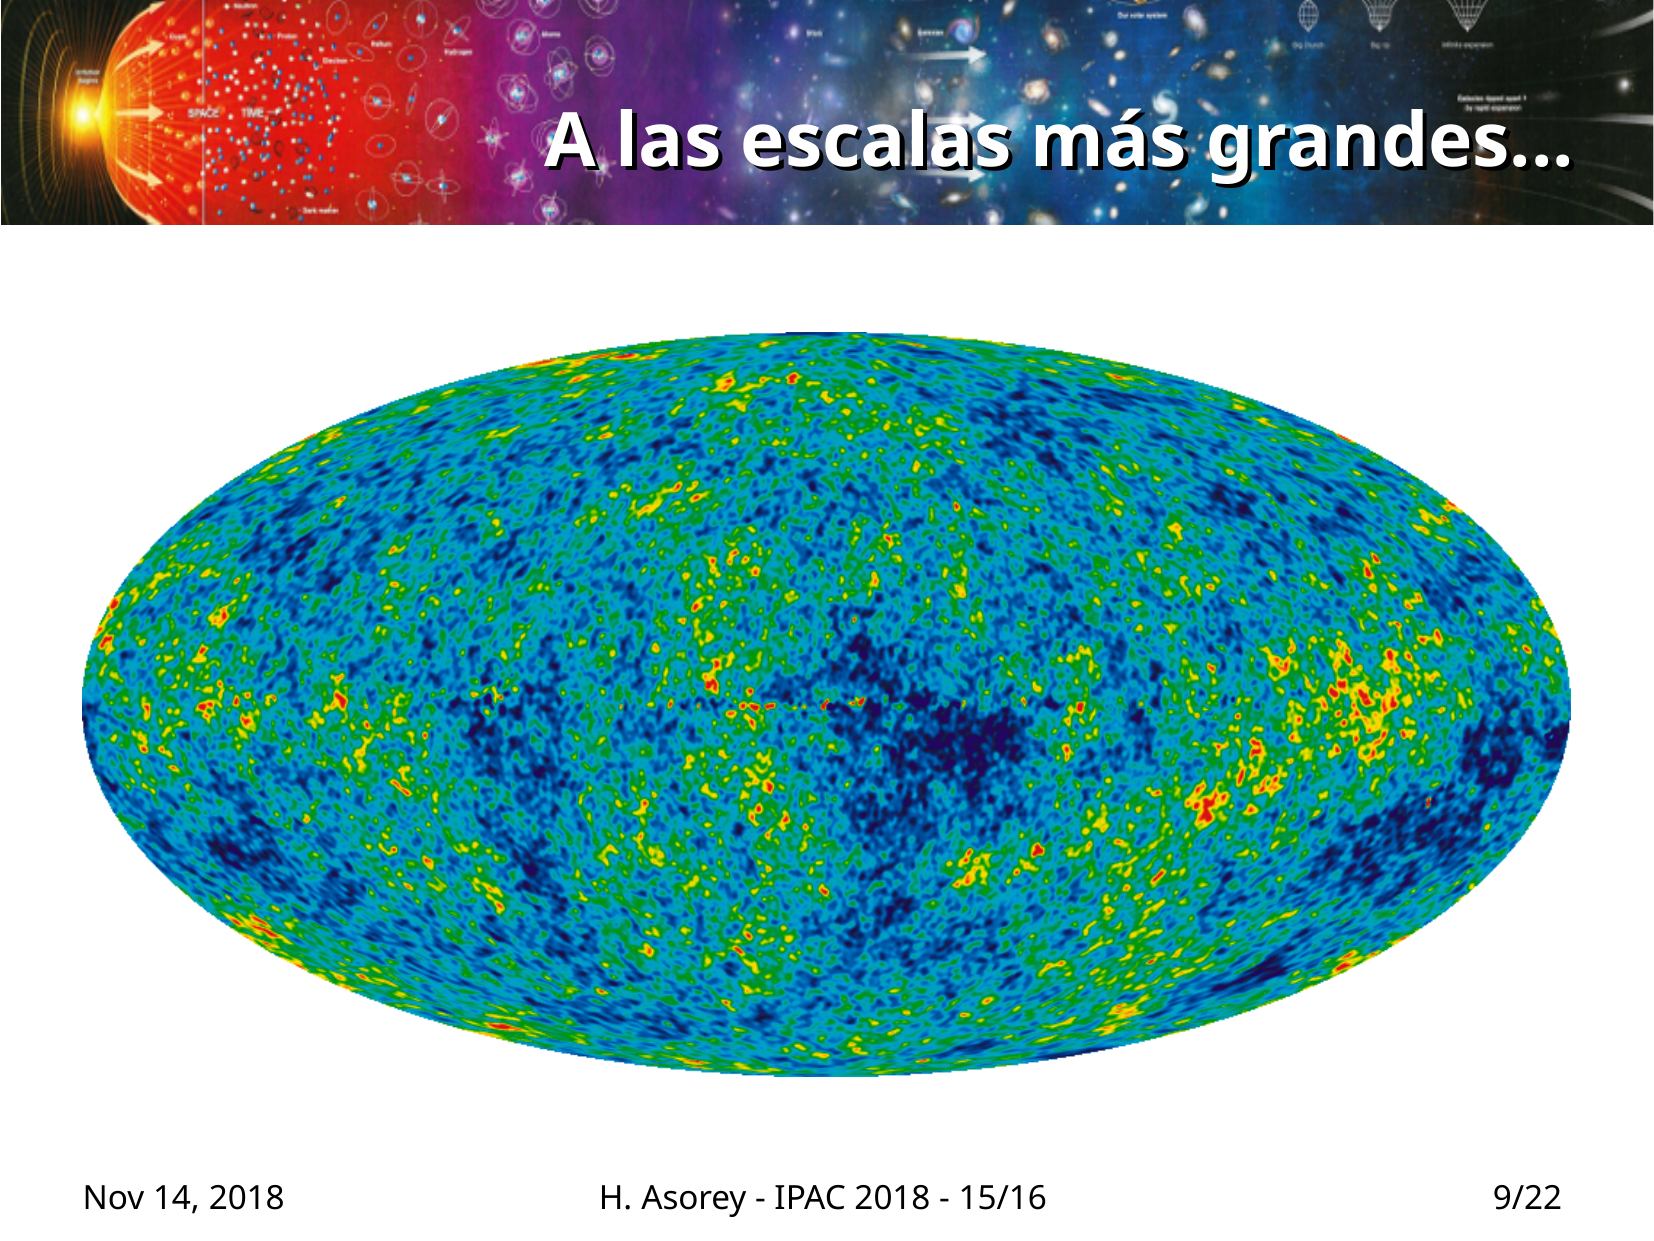

# A las escalas más grandes...
Nov 14, 2018
H. Asorey - IPAC 2018 - 15/16
9